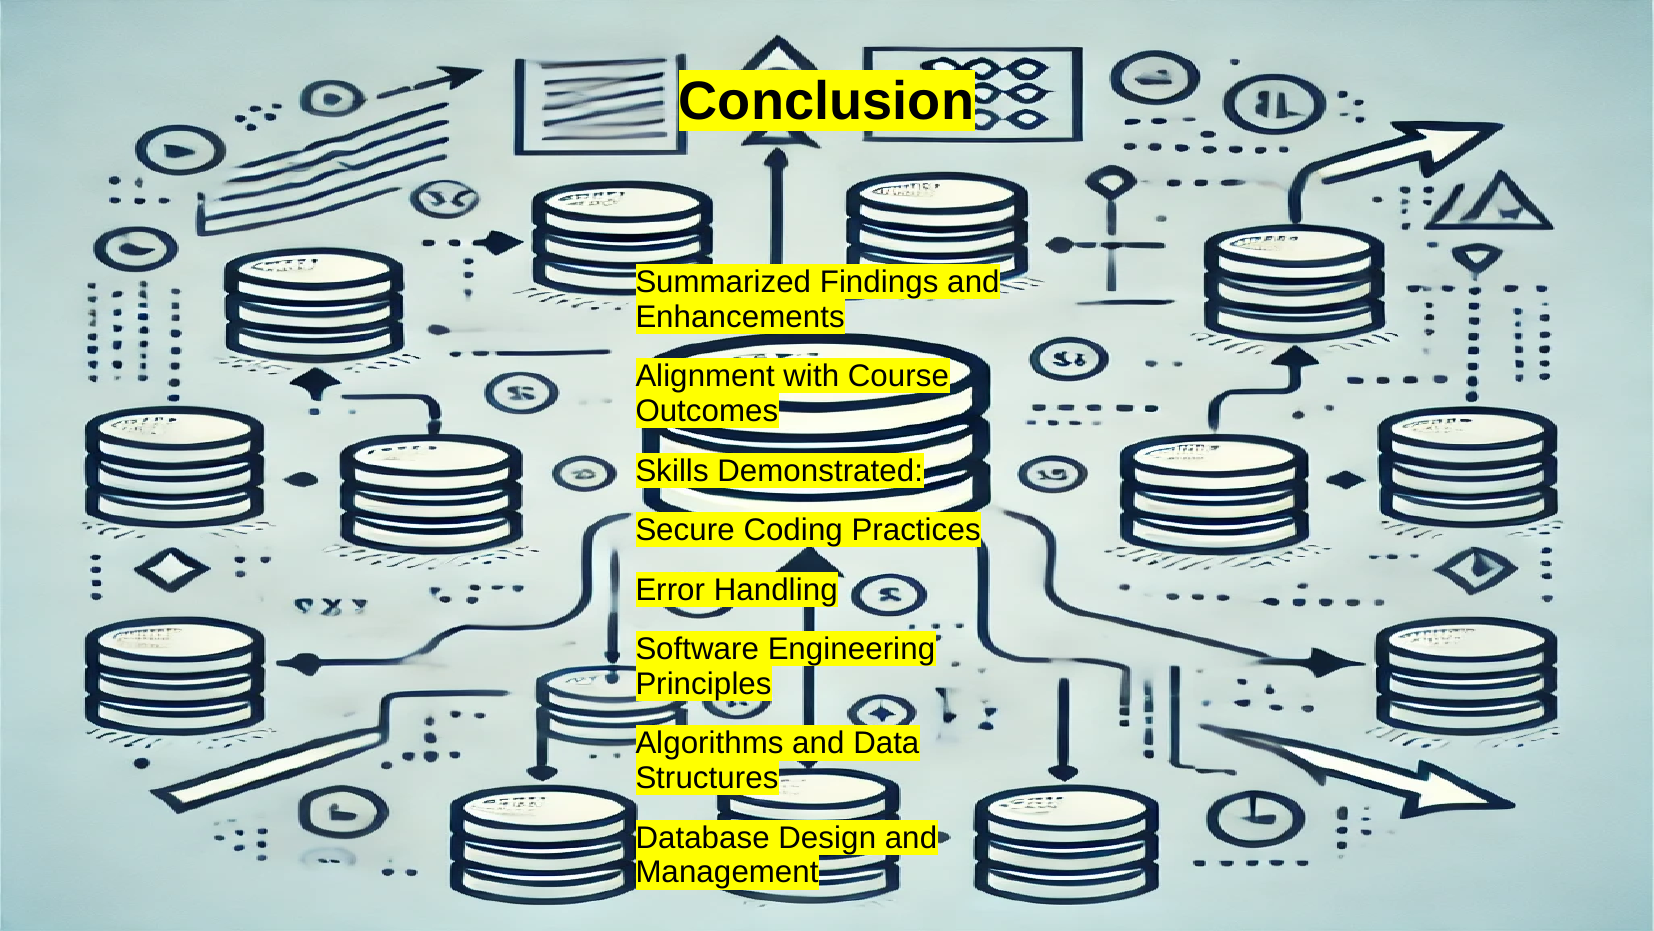

# Conclusion
Summarized Findings and Enhancements
Alignment with Course Outcomes
Skills Demonstrated:
Secure Coding Practices
Error Handling
Software Engineering Principles
Algorithms and Data Structures
Database Design and Management